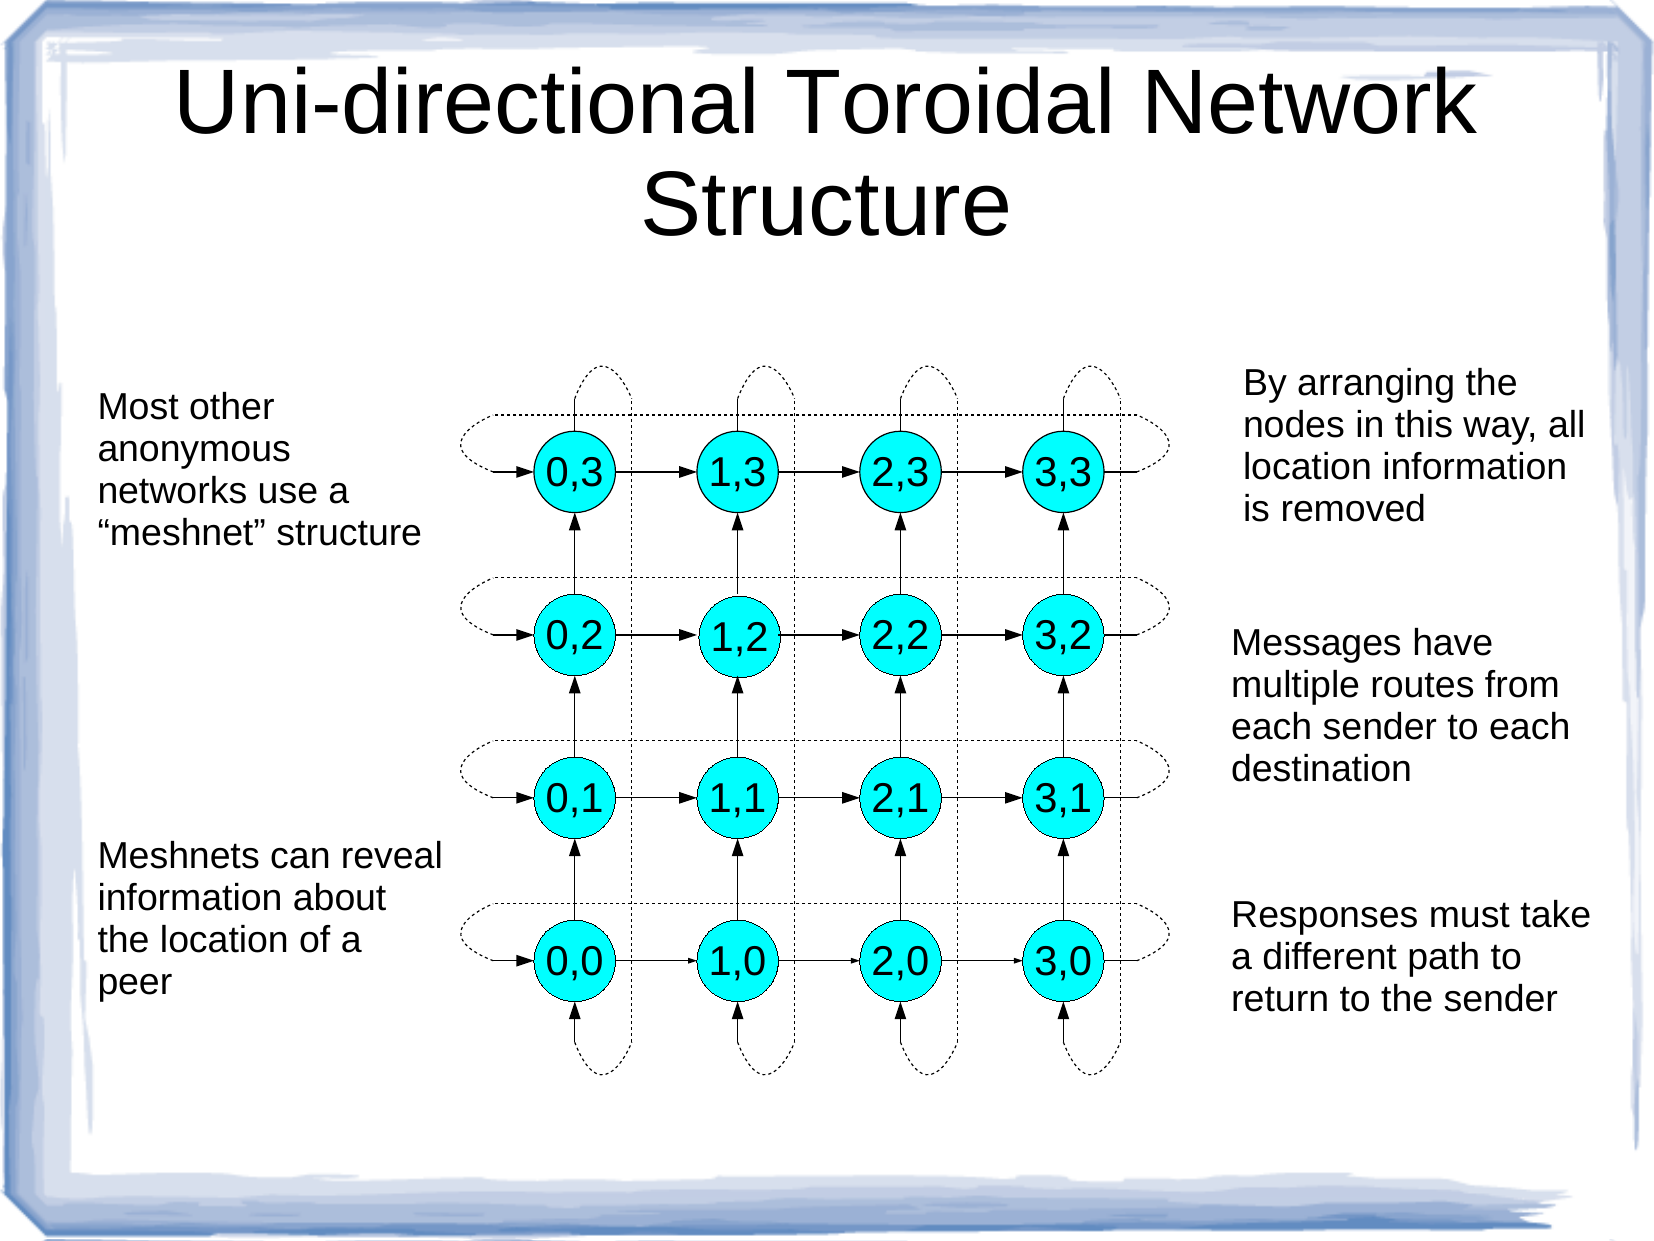

# Uni-directional Toroidal Network Structure
By arranging the nodes in this way, all location information is removed
Most other anonymous networks use a “meshnet” structure
0,3
1,3
2,3
3,3
0,2
2,2
3,2
1,2
Messages have multiple routes from each sender to each destination
0,1
1,1
2,1
3,1
Meshnets can reveal information about the location of a peer
Responses must take a different path to return to the sender
0,0
1,0
2,0
3,0